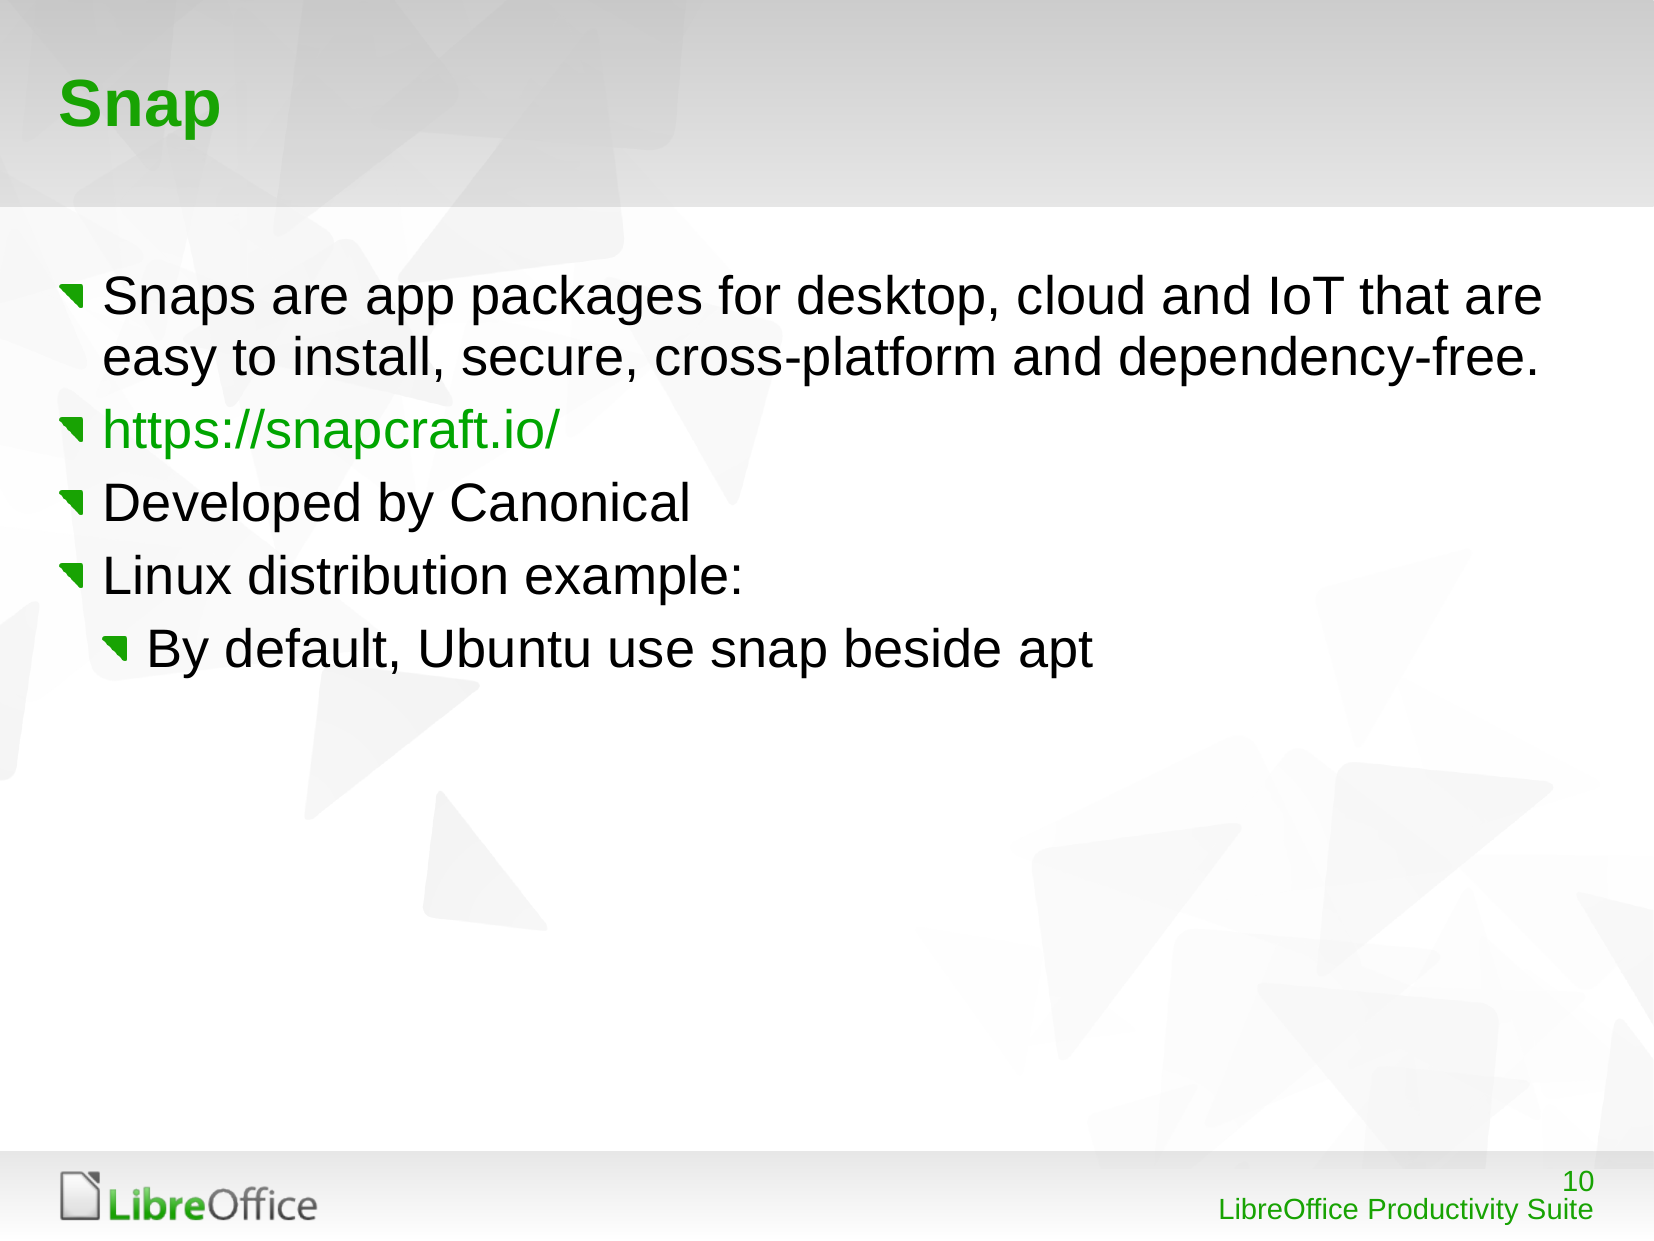

# Snap
Snaps are app packages for desktop, cloud and IoT that are easy to install, secure, cross-platform and dependency-free.
https://snapcraft.io/
Developed by Canonical
Linux distribution example:
By default, Ubuntu use snap beside apt
10
LibreOffice Productivity Suite